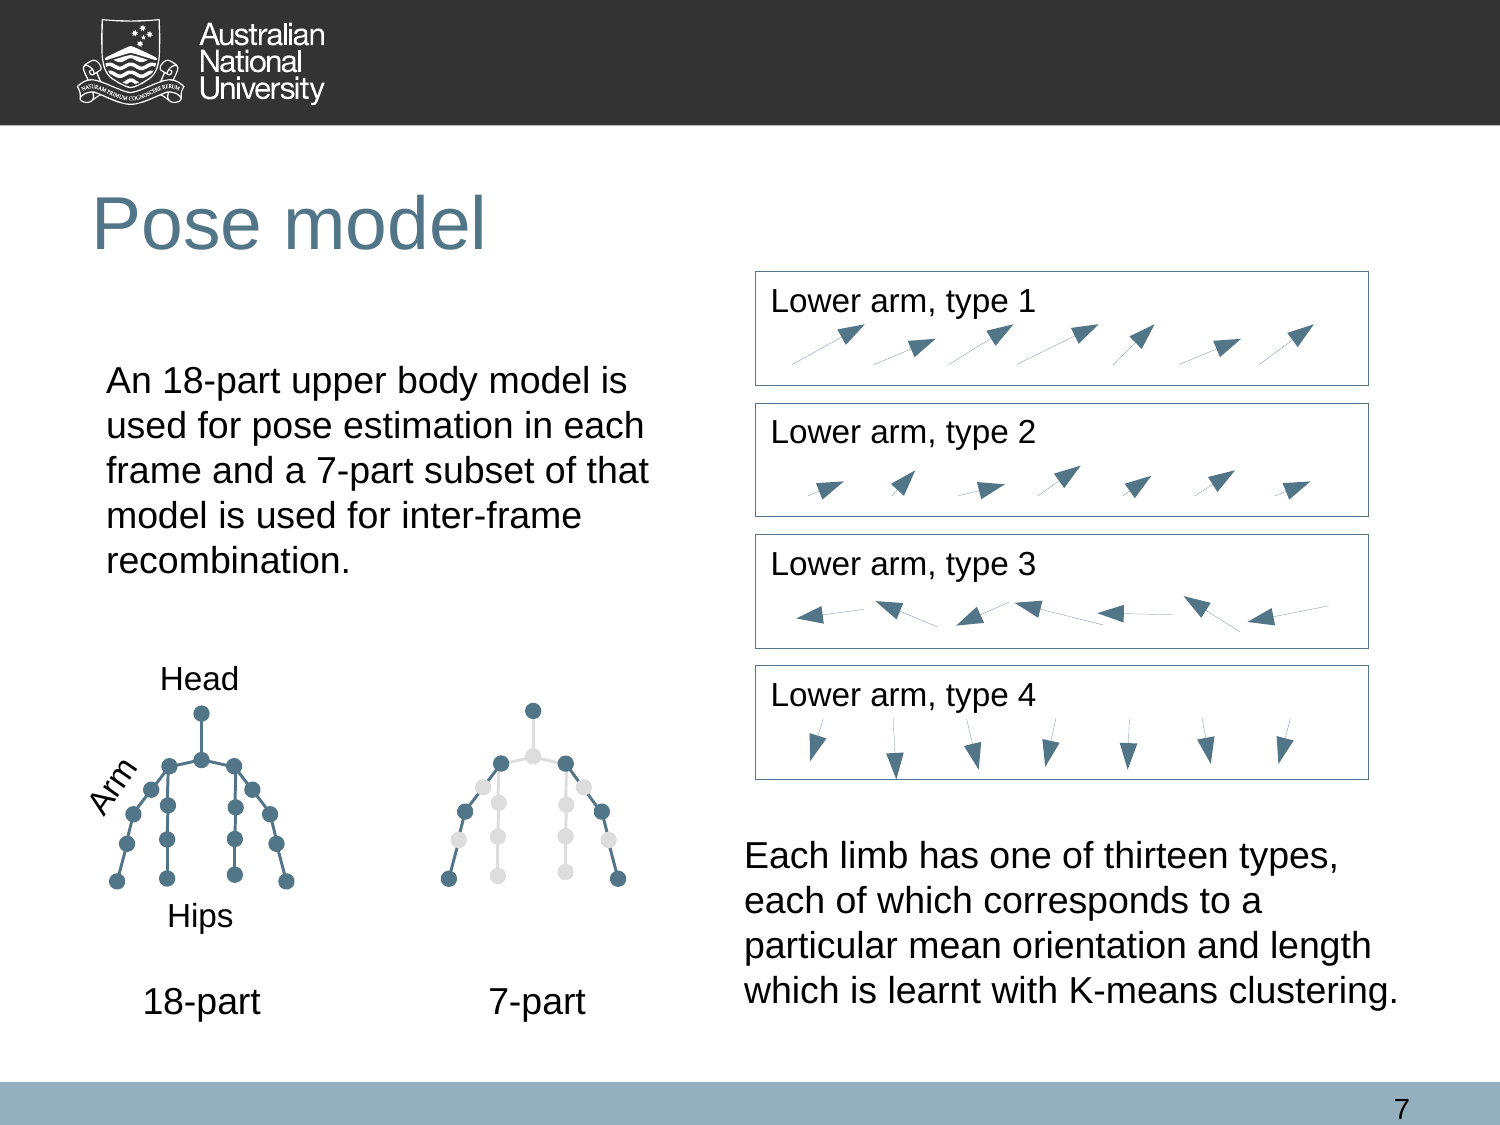

# Pose model
Lower arm, type 1
An 18-part upper body model is used for pose estimation in each frame and a 7-part subset of that model is used for inter-frame recombination.
Lower arm, type 2
Lower arm, type 3
Head
Lower arm, type 4
Arm
Each limb has one of thirteen types, each of which corresponds to a particular mean orientation and length which is learnt with K-means clustering.
Hips
18-part
7-part